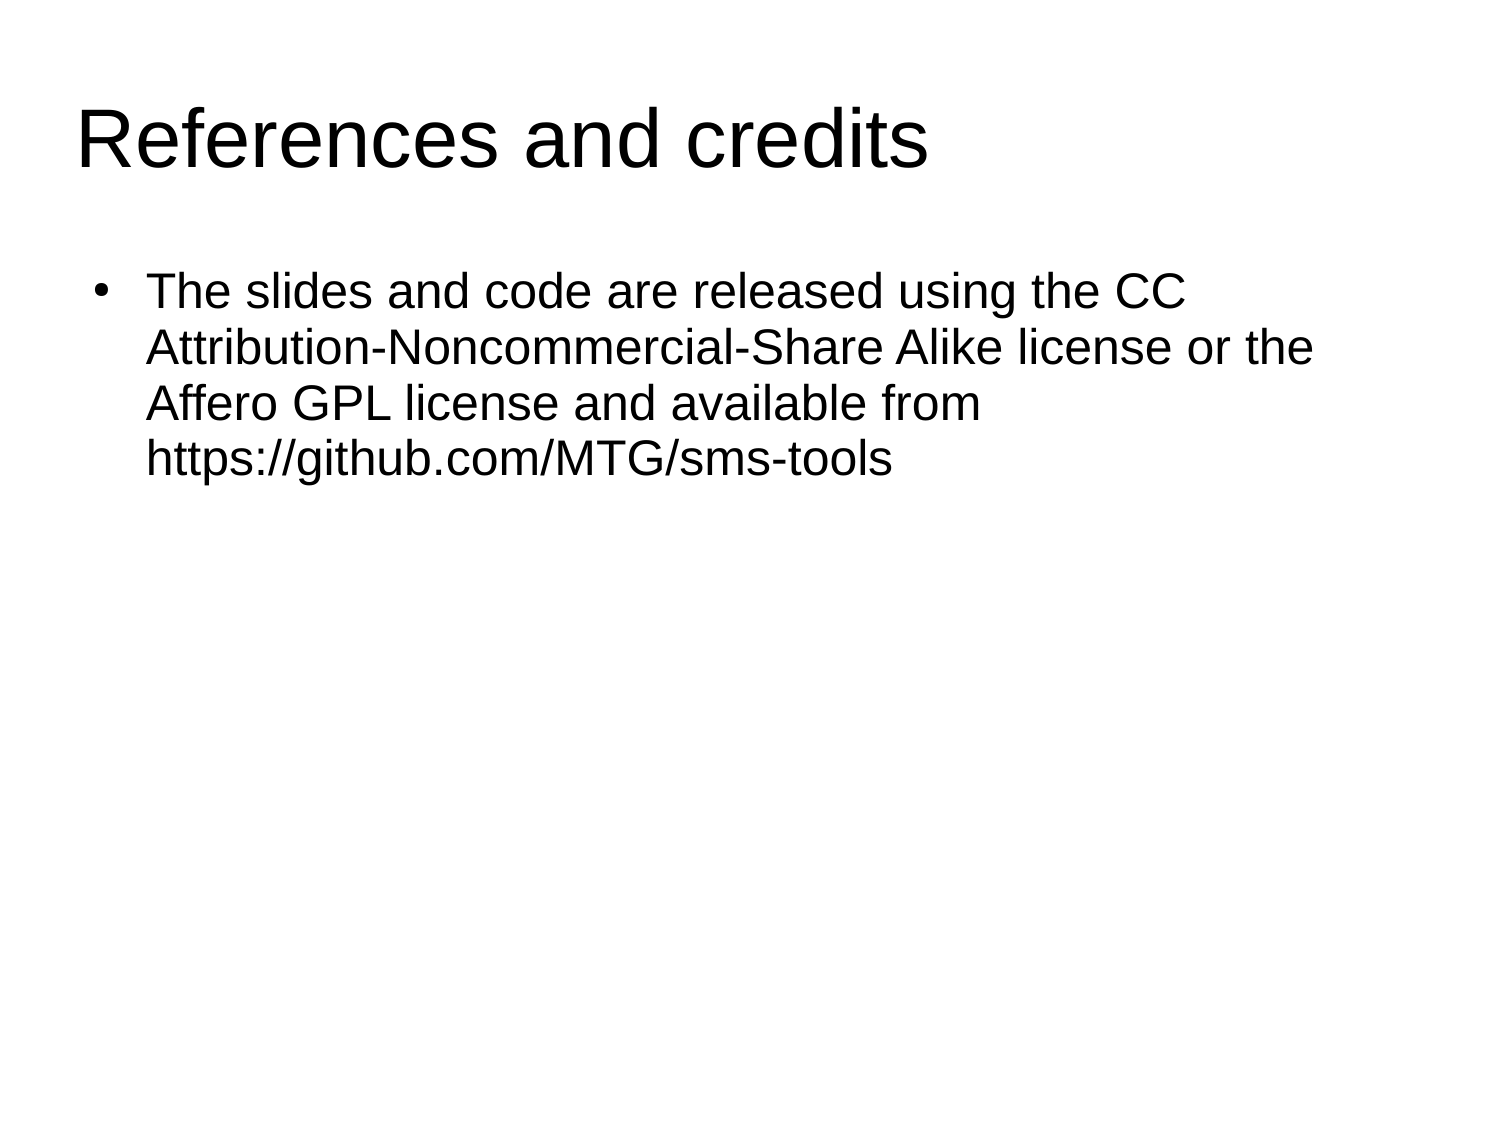

# References and credits
The slides and code are released using the CC Attribution-Noncommercial-Share Alike license or the Affero GPL license and available from https://github.com/MTG/sms-tools